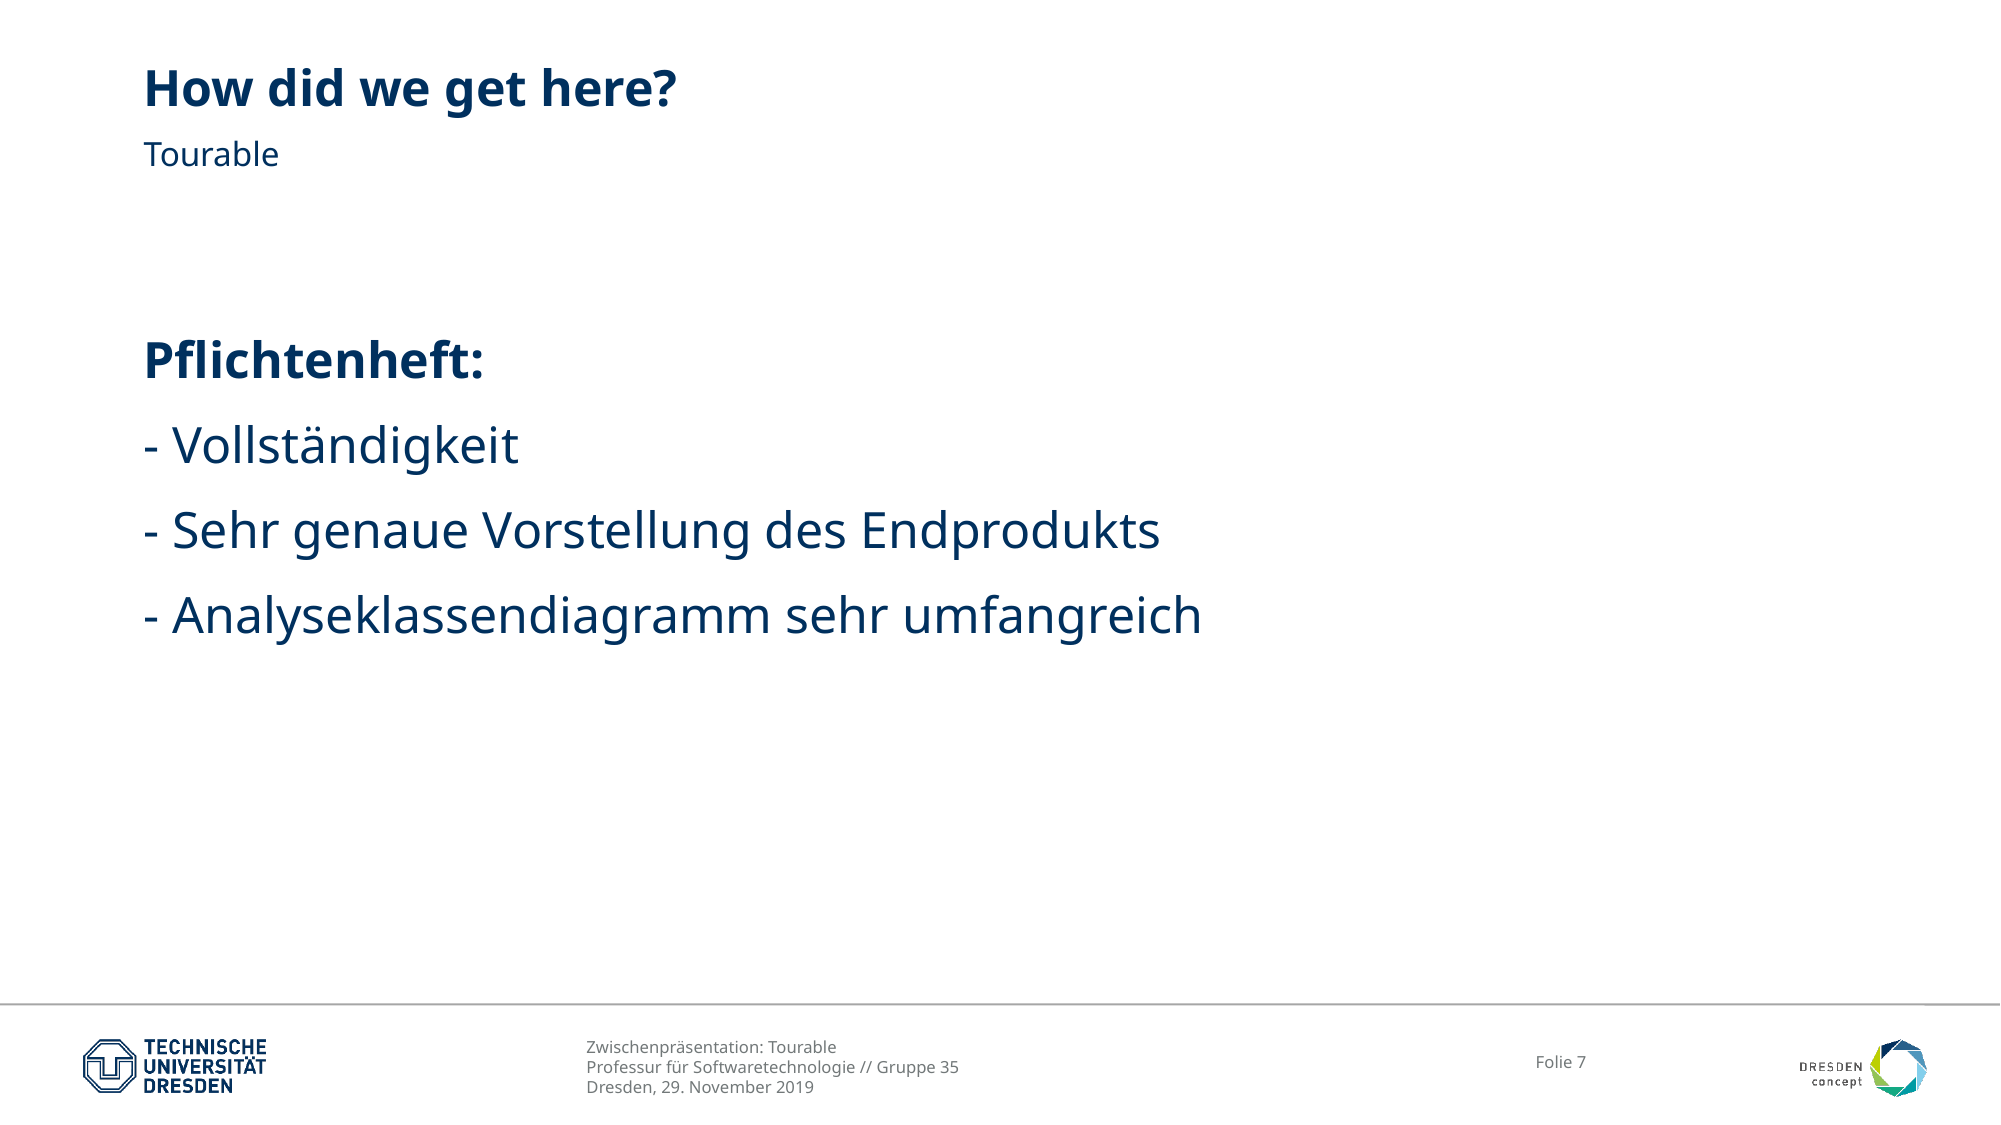

# How did we get here? Tourable
Pflichtenheft:
- Vollständigkeit
- Sehr genaue Vorstellung des Endprodukts
- Analyseklassendiagramm sehr umfangreich